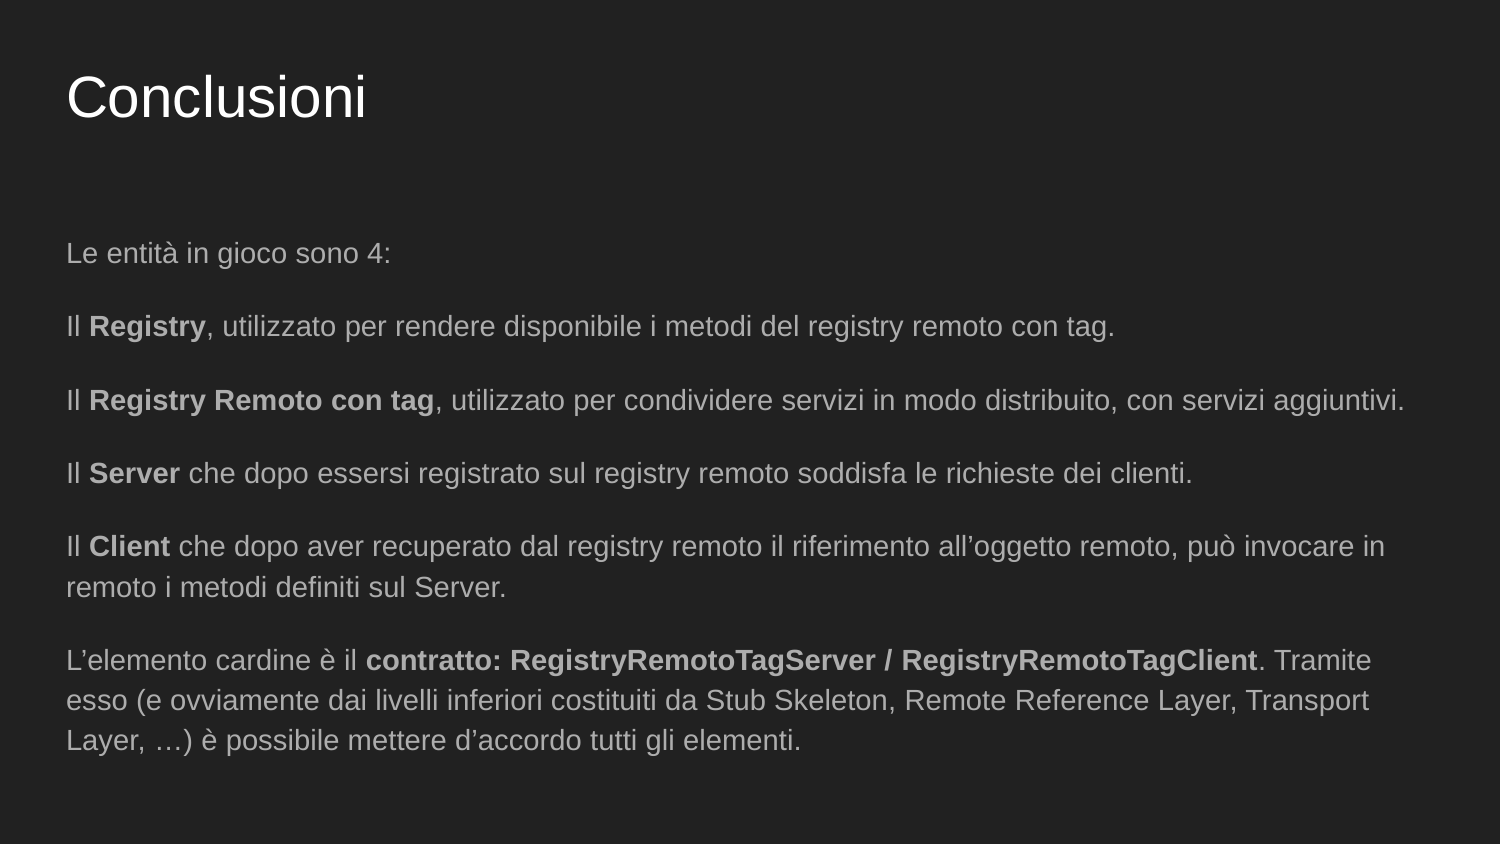

# Conclusioni
Le entità in gioco sono 4:
Il Registry, utilizzato per rendere disponibile i metodi del registry remoto con tag.
Il Registry Remoto con tag, utilizzato per condividere servizi in modo distribuito, con servizi aggiuntivi.
Il Server che dopo essersi registrato sul registry remoto soddisfa le richieste dei clienti.
Il Client che dopo aver recuperato dal registry remoto il riferimento all’oggetto remoto, può invocare in remoto i metodi definiti sul Server.
L’elemento cardine è il contratto: RegistryRemotoTagServer / RegistryRemotoTagClient. Tramite esso (e ovviamente dai livelli inferiori costituiti da Stub Skeleton, Remote Reference Layer, Transport Layer, …) è possibile mettere d’accordo tutti gli elementi.